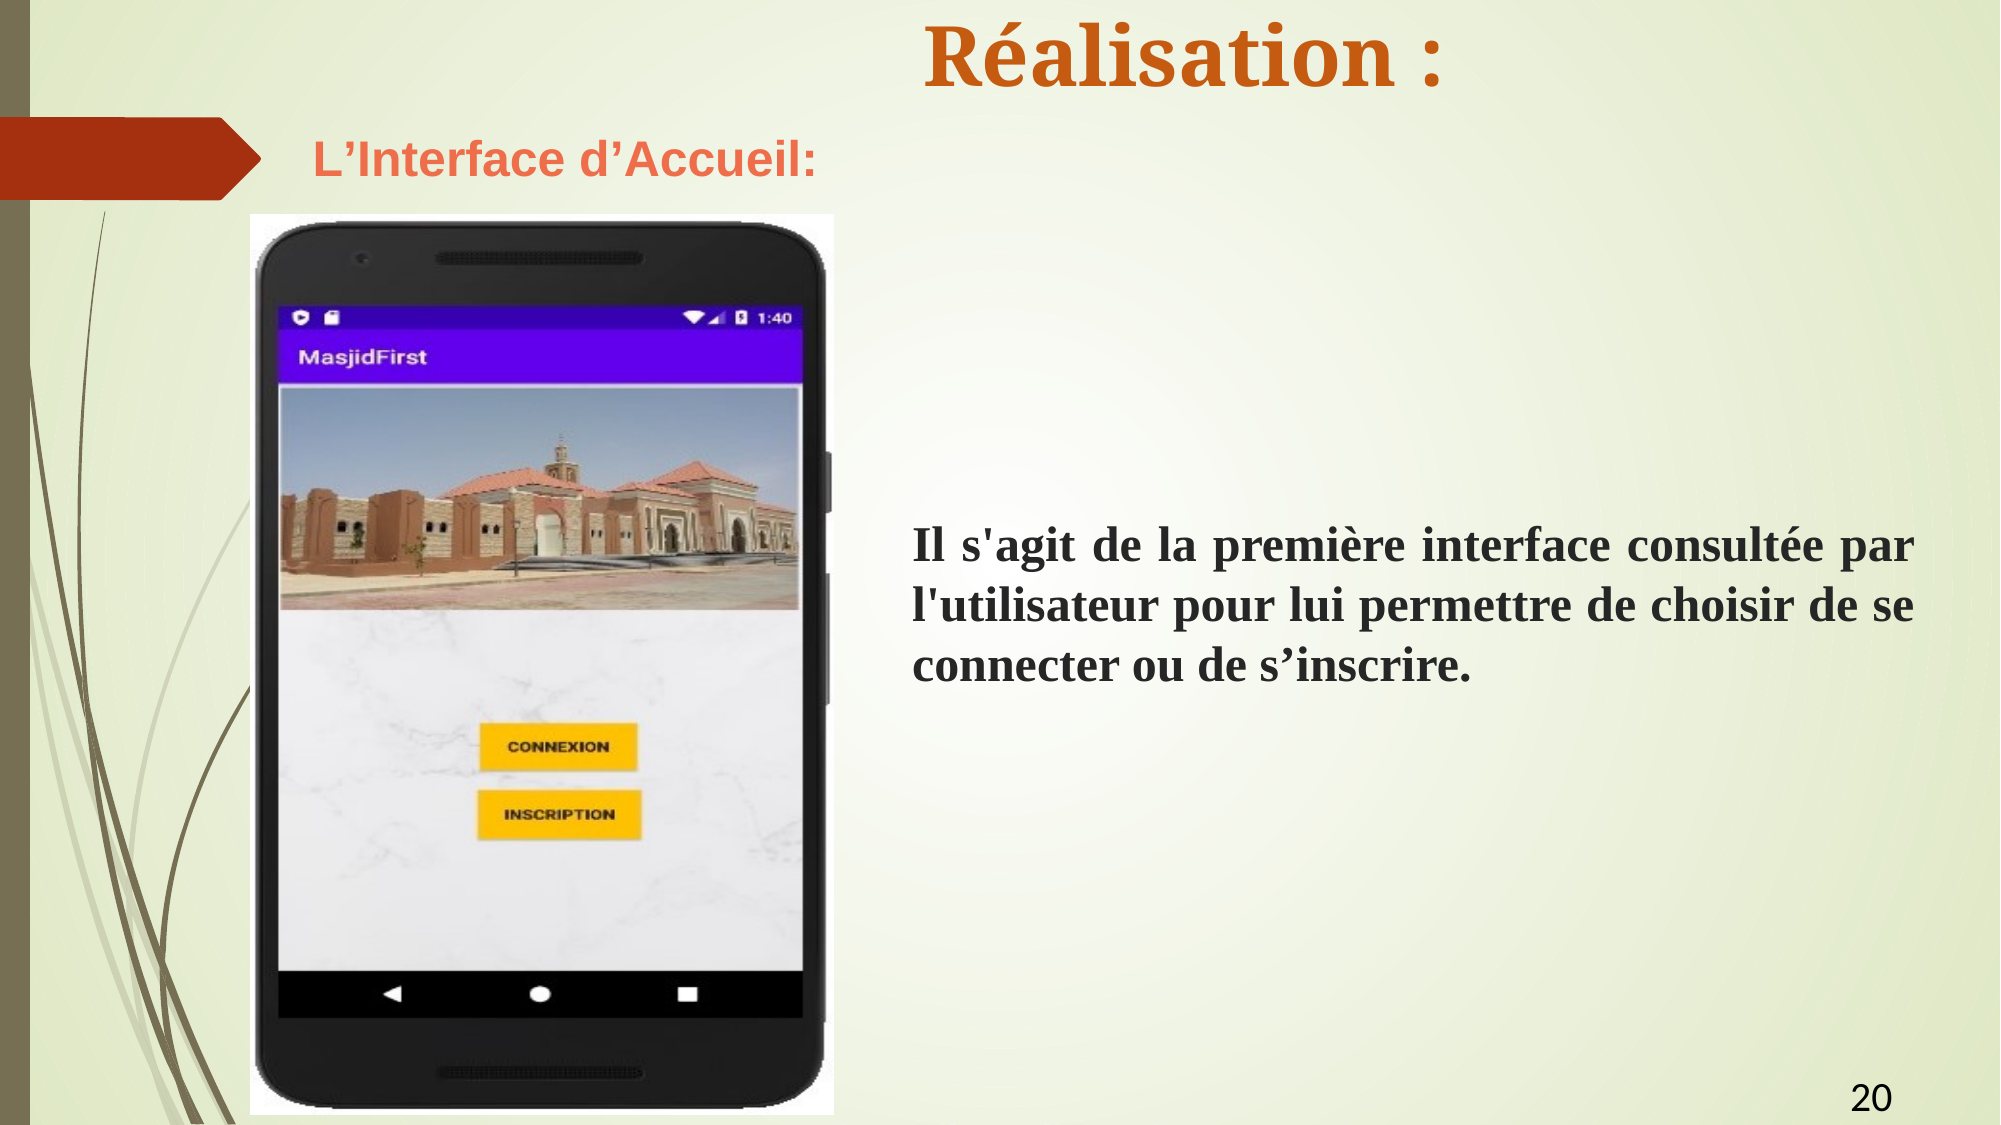

Réalisation :
L’Interface d’Accueil:
# Il s'agit de la première interface consultée par l'utilisateur pour lui permettre de choisir de se connecter ou de s’inscrire.
20